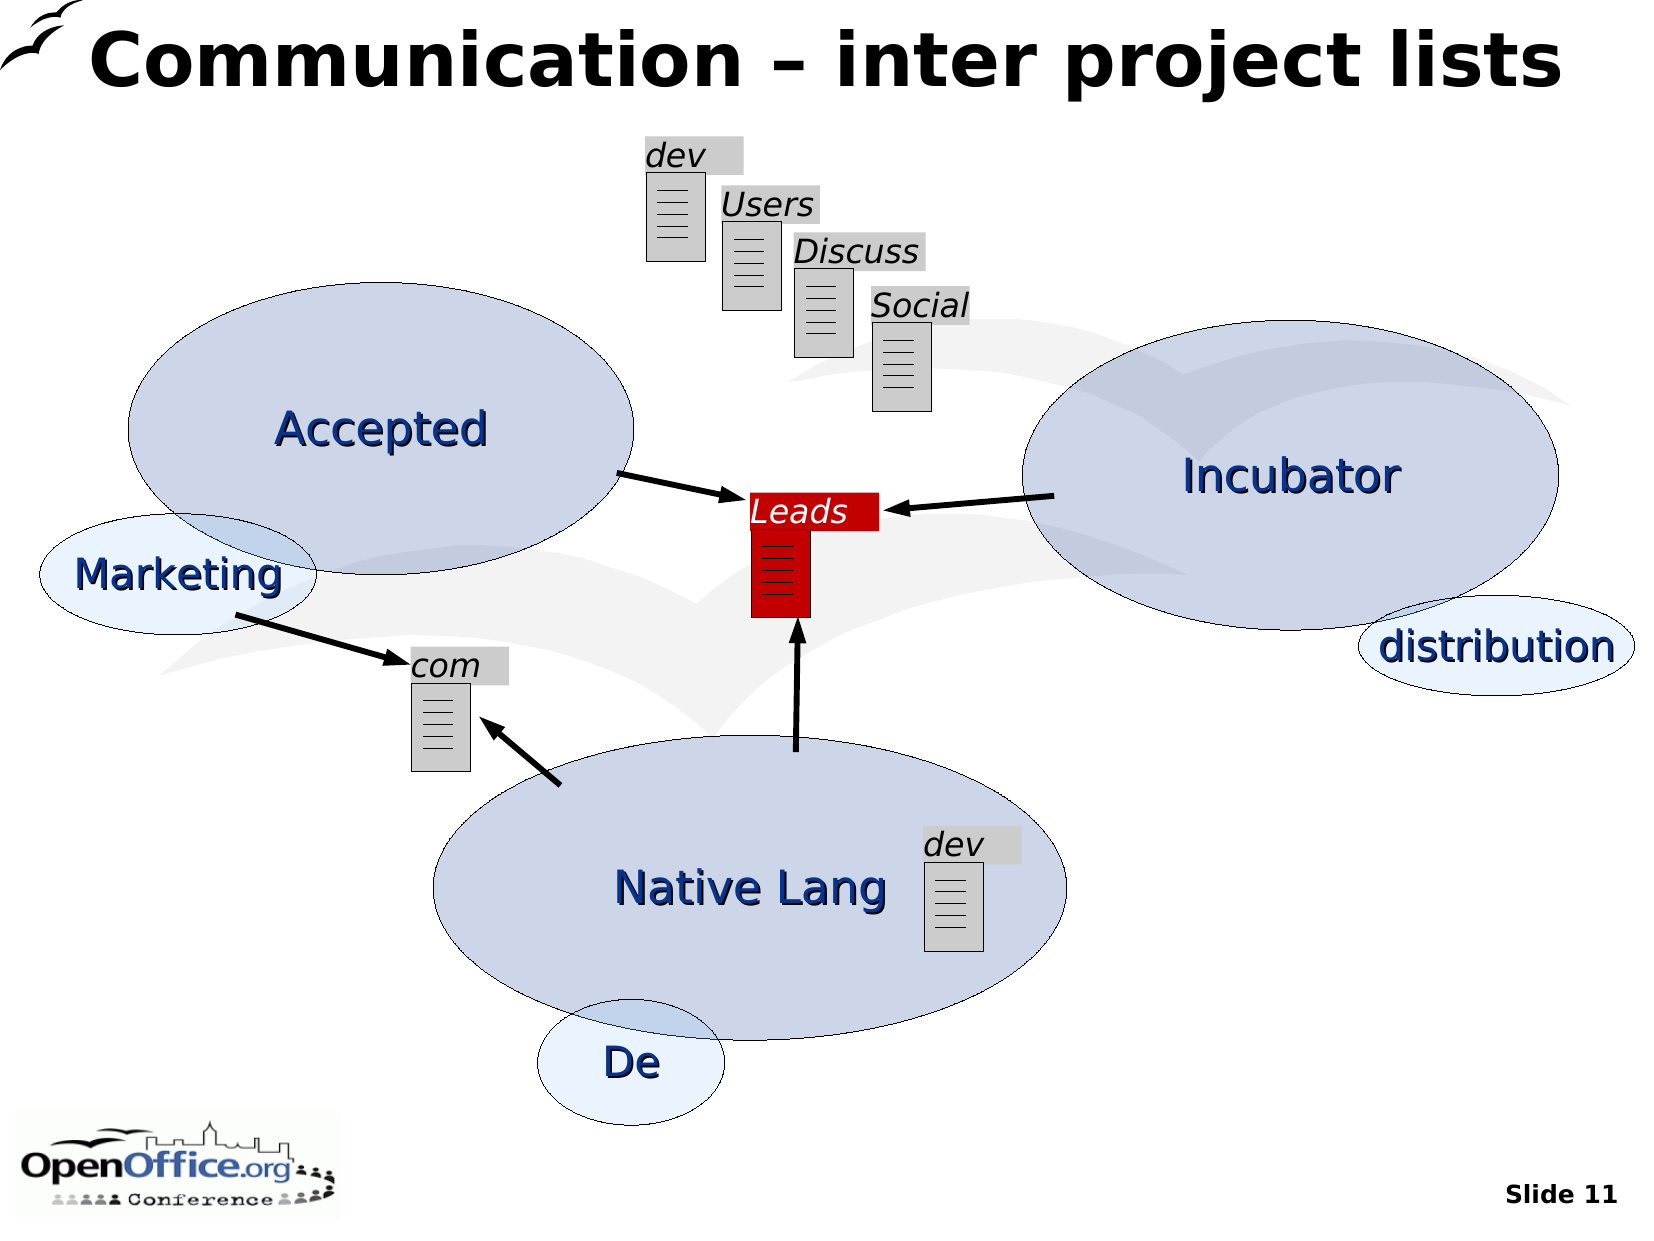

# Communication – inter project lists
dev
Users
Discuss
Social
Accepted
Incubator
Native Lang
Leads
Marketing
distribution
com
dev
De